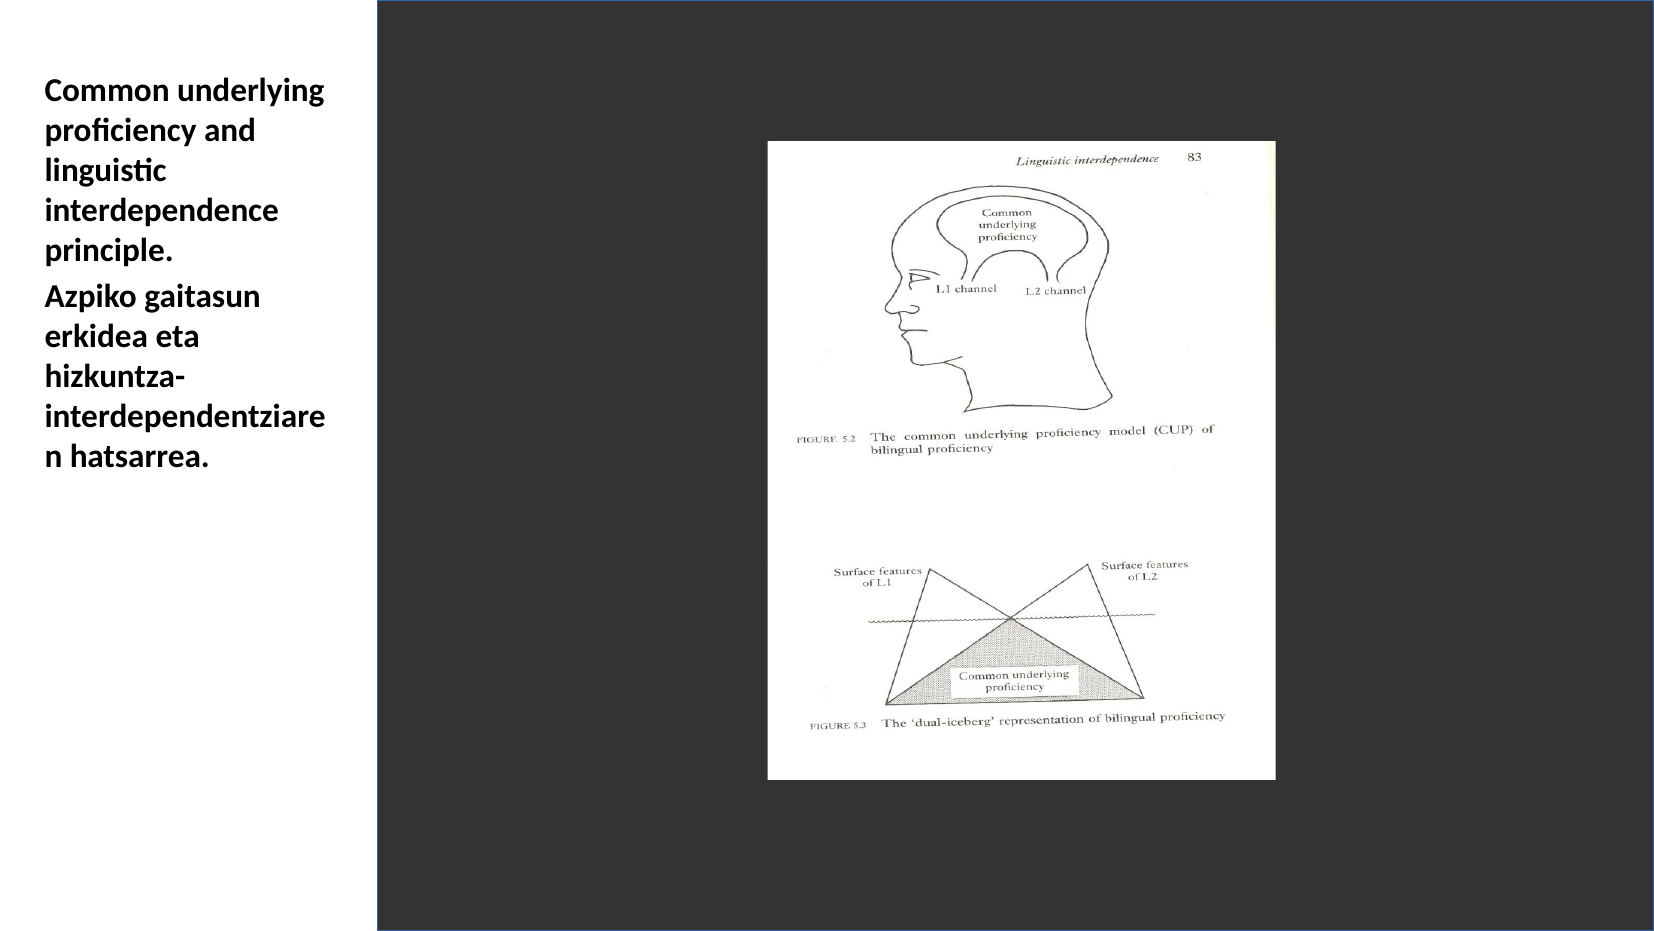

# Common underlying proficiency and linguistic interdependence principle.
Azpiko gaitasun erkidea eta hizkuntza-interdependentziaren hatsarrea.